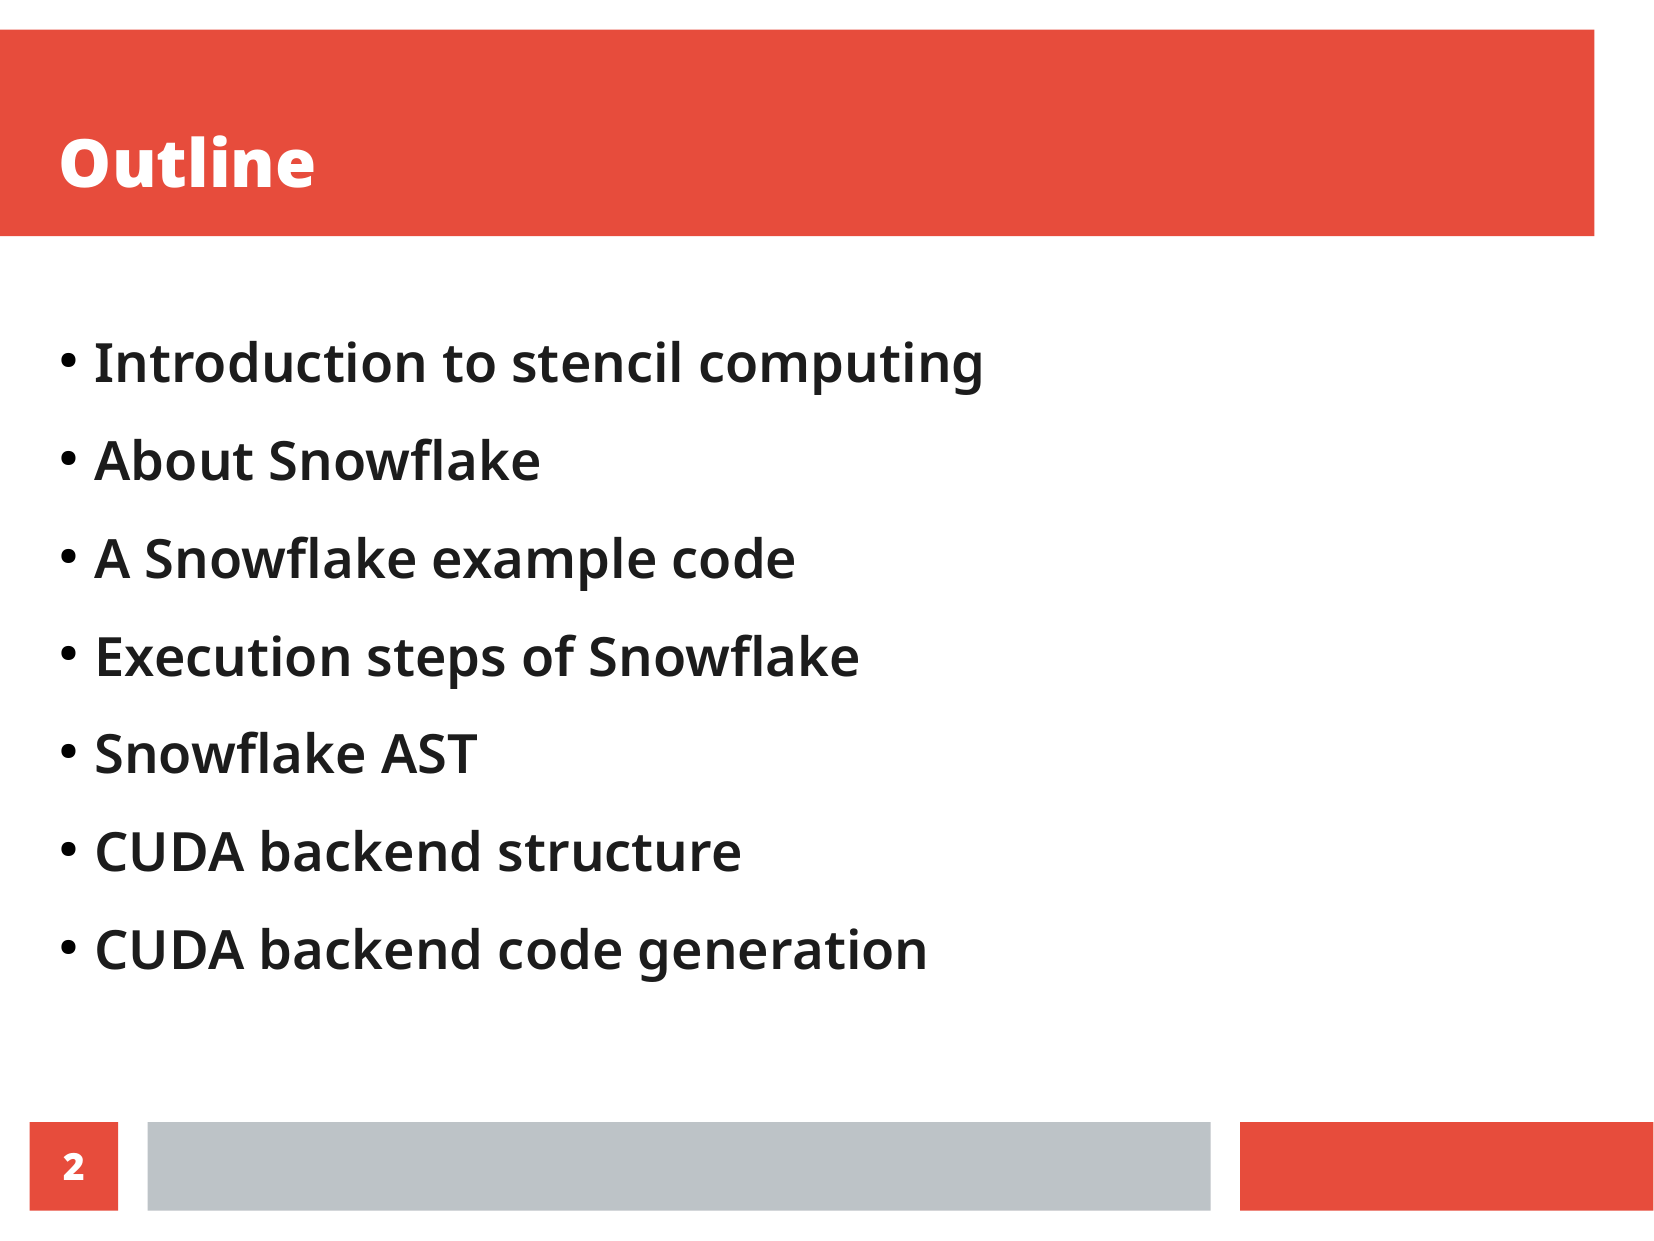

# Outline
Introduction to stencil computing
About Snowflake
A Snowflake example code
Execution steps of Snowflake
Snowflake AST
CUDA backend structure
CUDA backend code generation
2